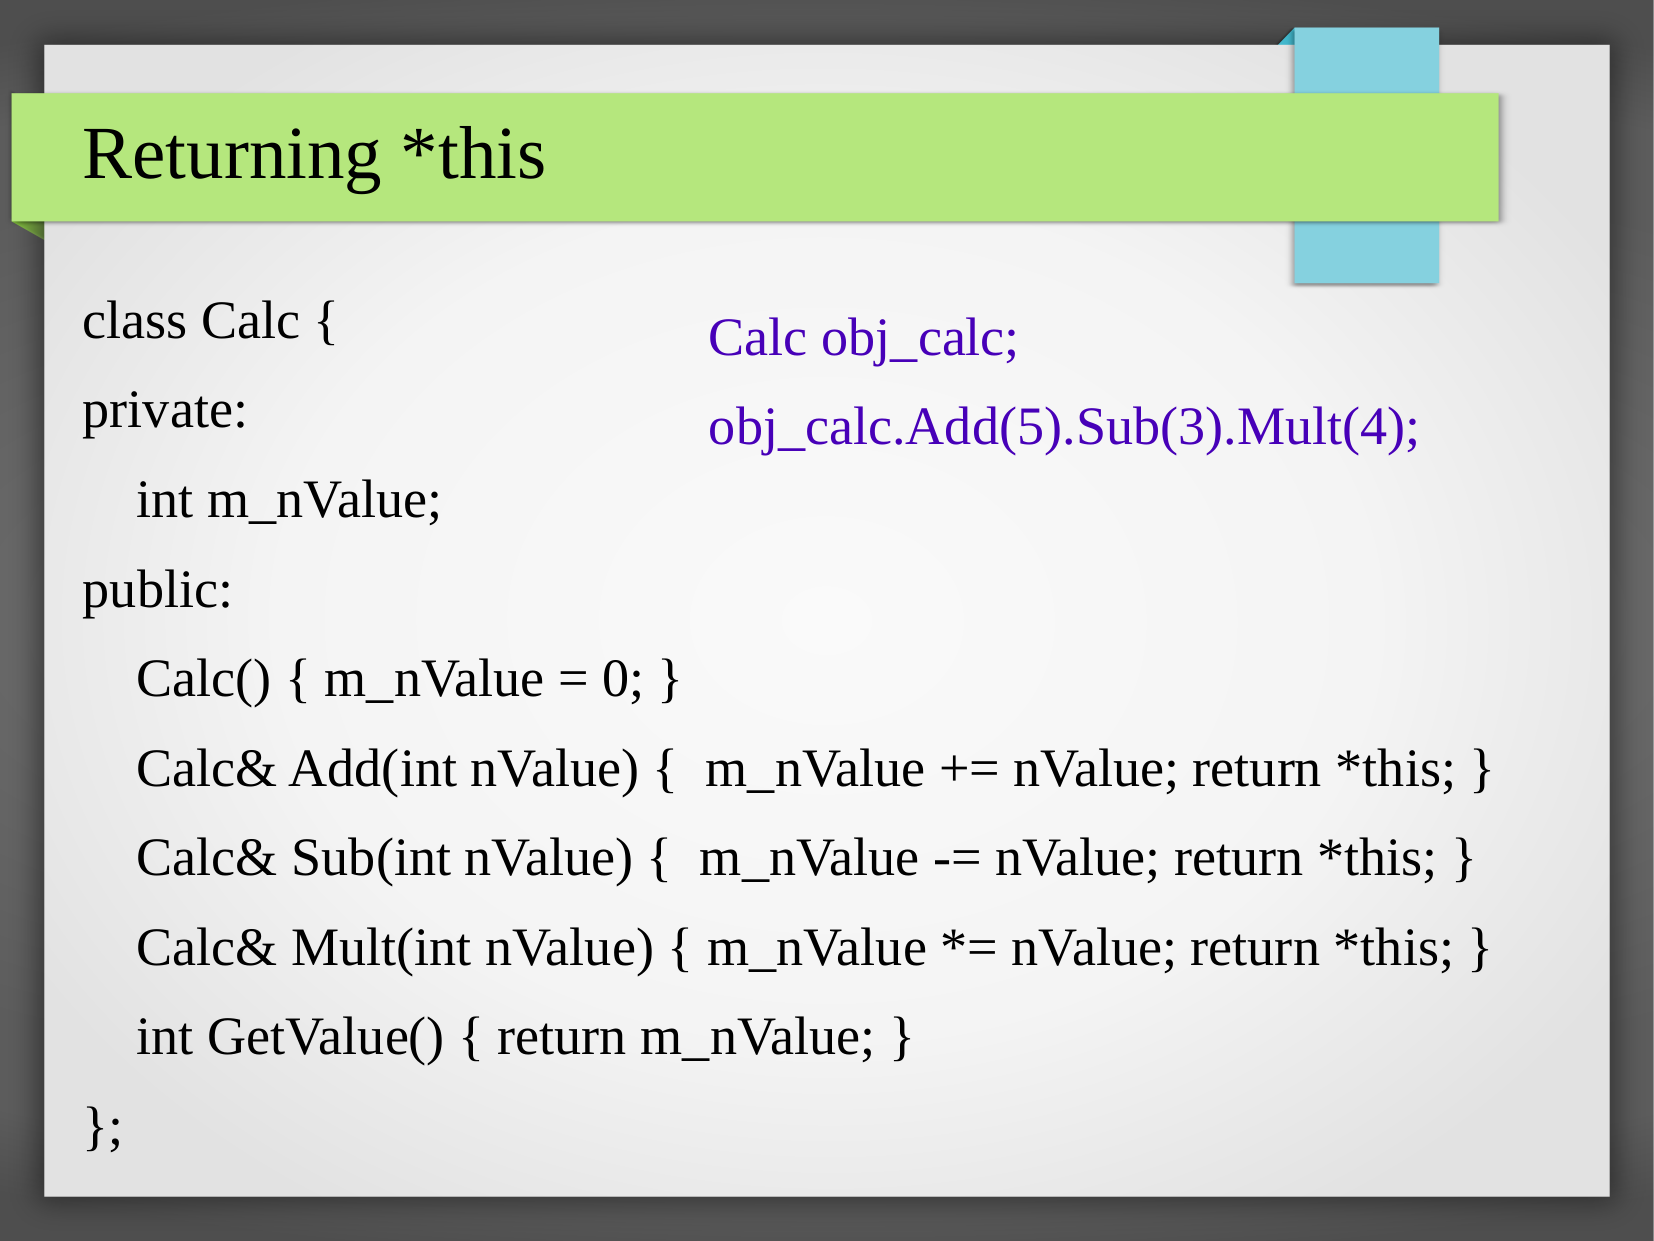

# Returning *this
class Calc {
private:
 int m_nValue;
public:
 Calc() { m_nValue = 0; }
 Calc& Add(int nValue) { m_nValue += nValue; return *this; }
 Calc& Sub(int nValue) { m_nValue -= nValue; return *this; }
 Calc& Mult(int nValue) { m_nValue *= nValue; return *this; }
 int GetValue() { return m_nValue; }
};
Calc obj_calc;
obj_calc.Add(5).Sub(3).Mult(4);